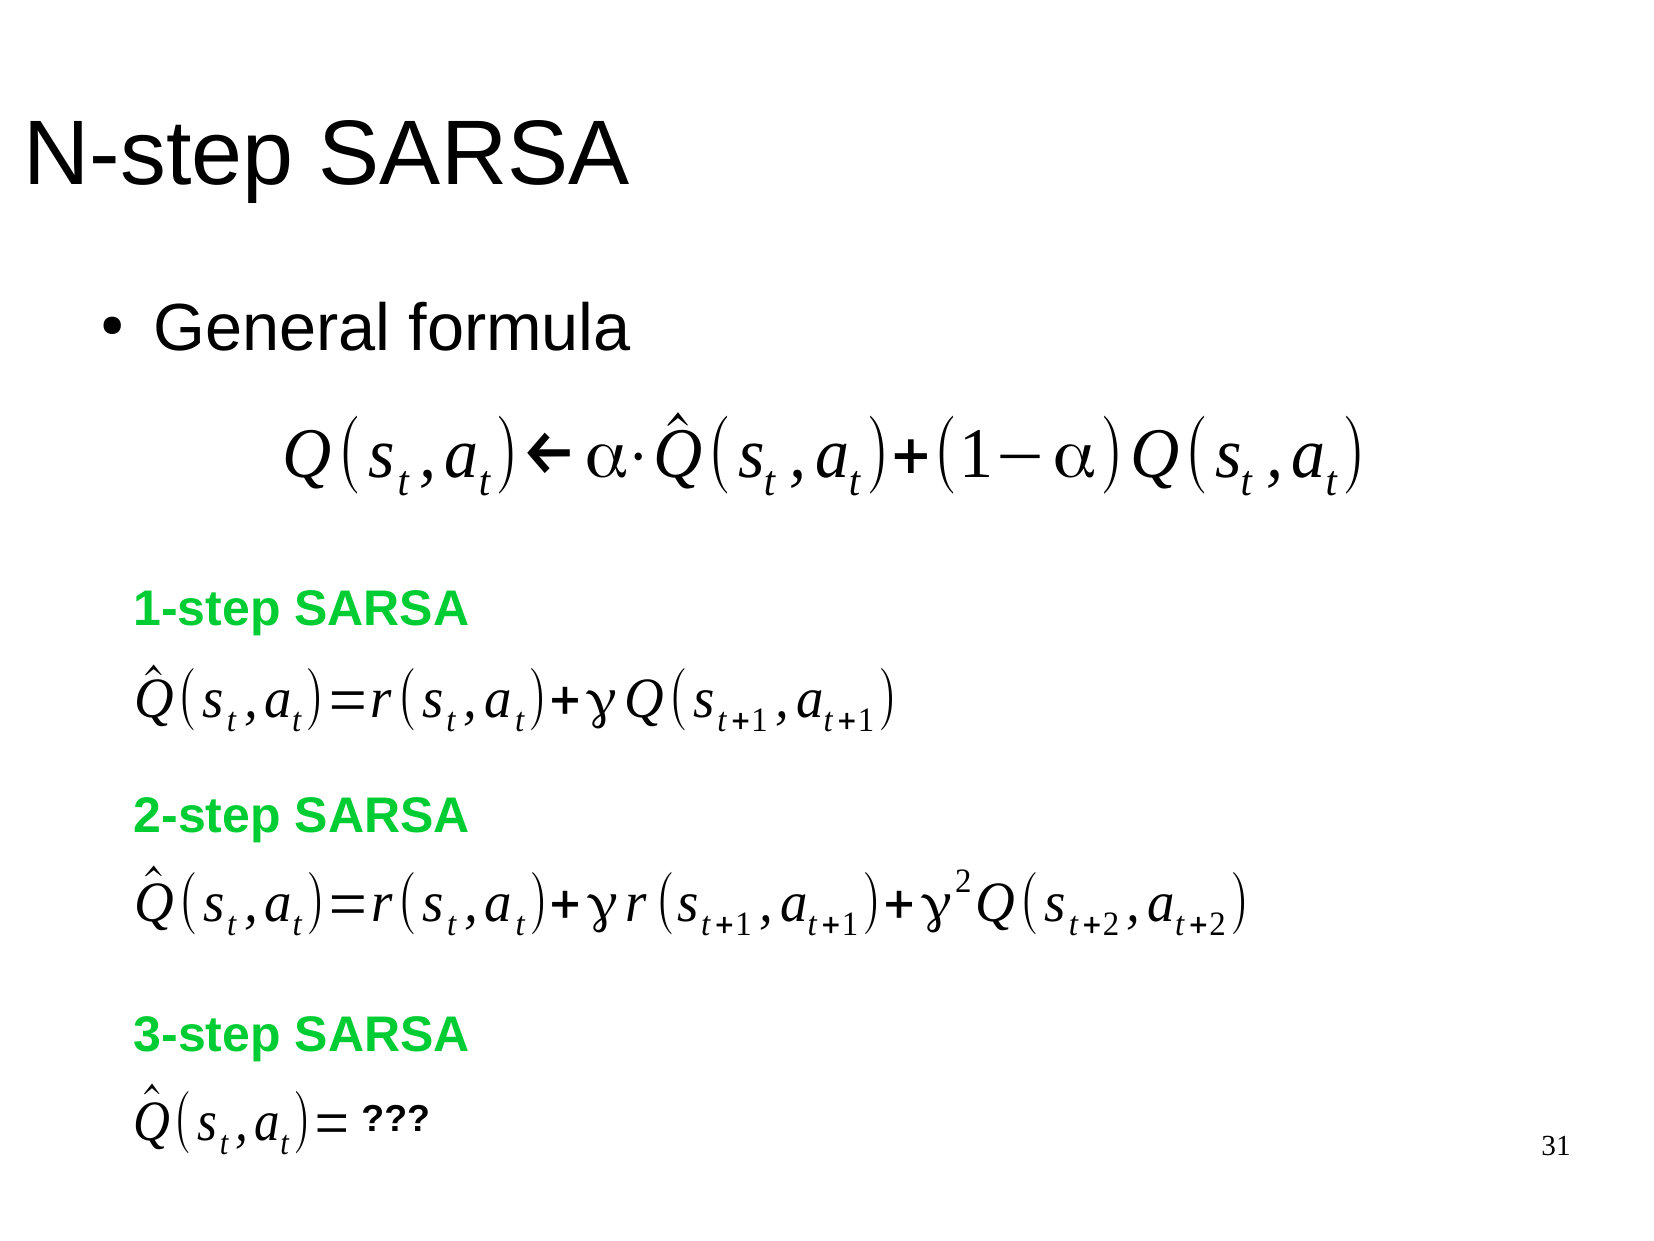

# N-step SARSA
General formula
1-step SARSA
2-step SARSA
3-step SARSA
???
31